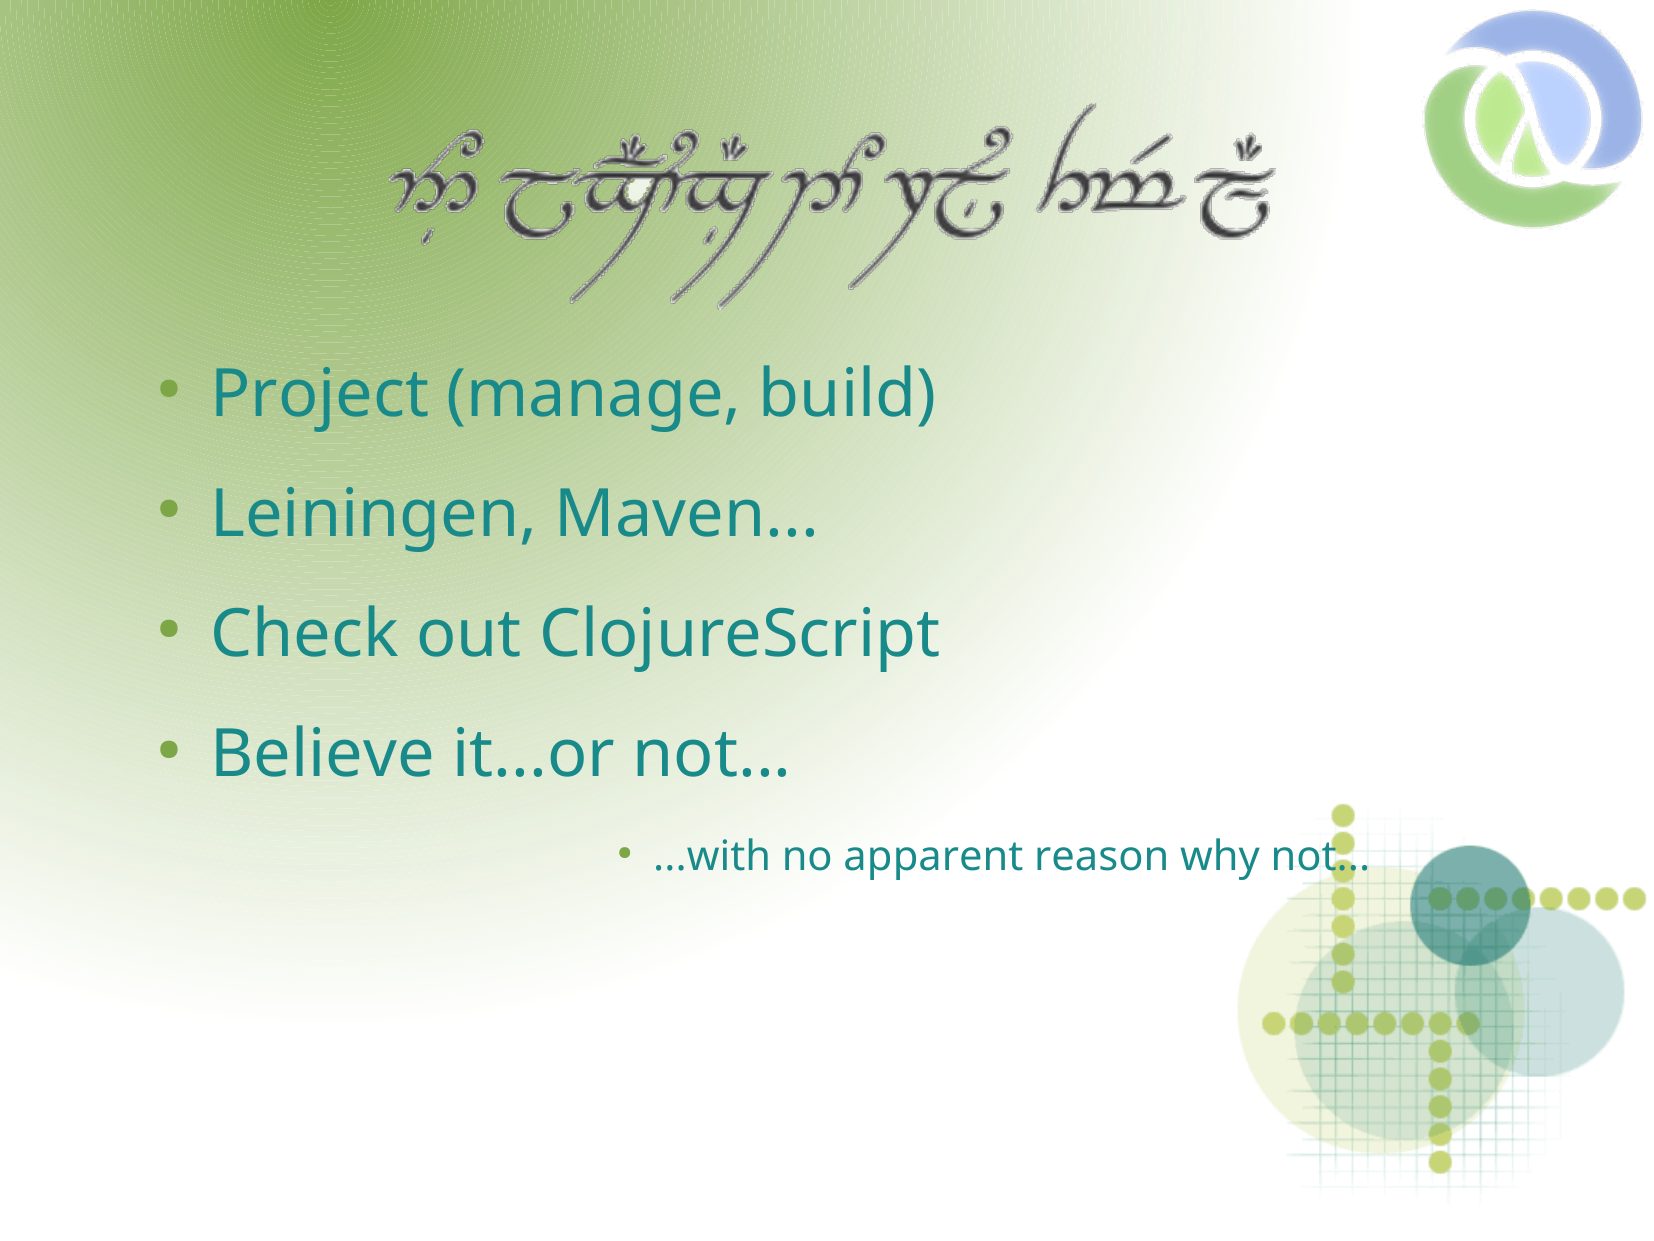

#
Project (manage, build)
Leiningen, Maven...
Check out ClojureScript
Believe it...or not...
...with no apparent reason why not...